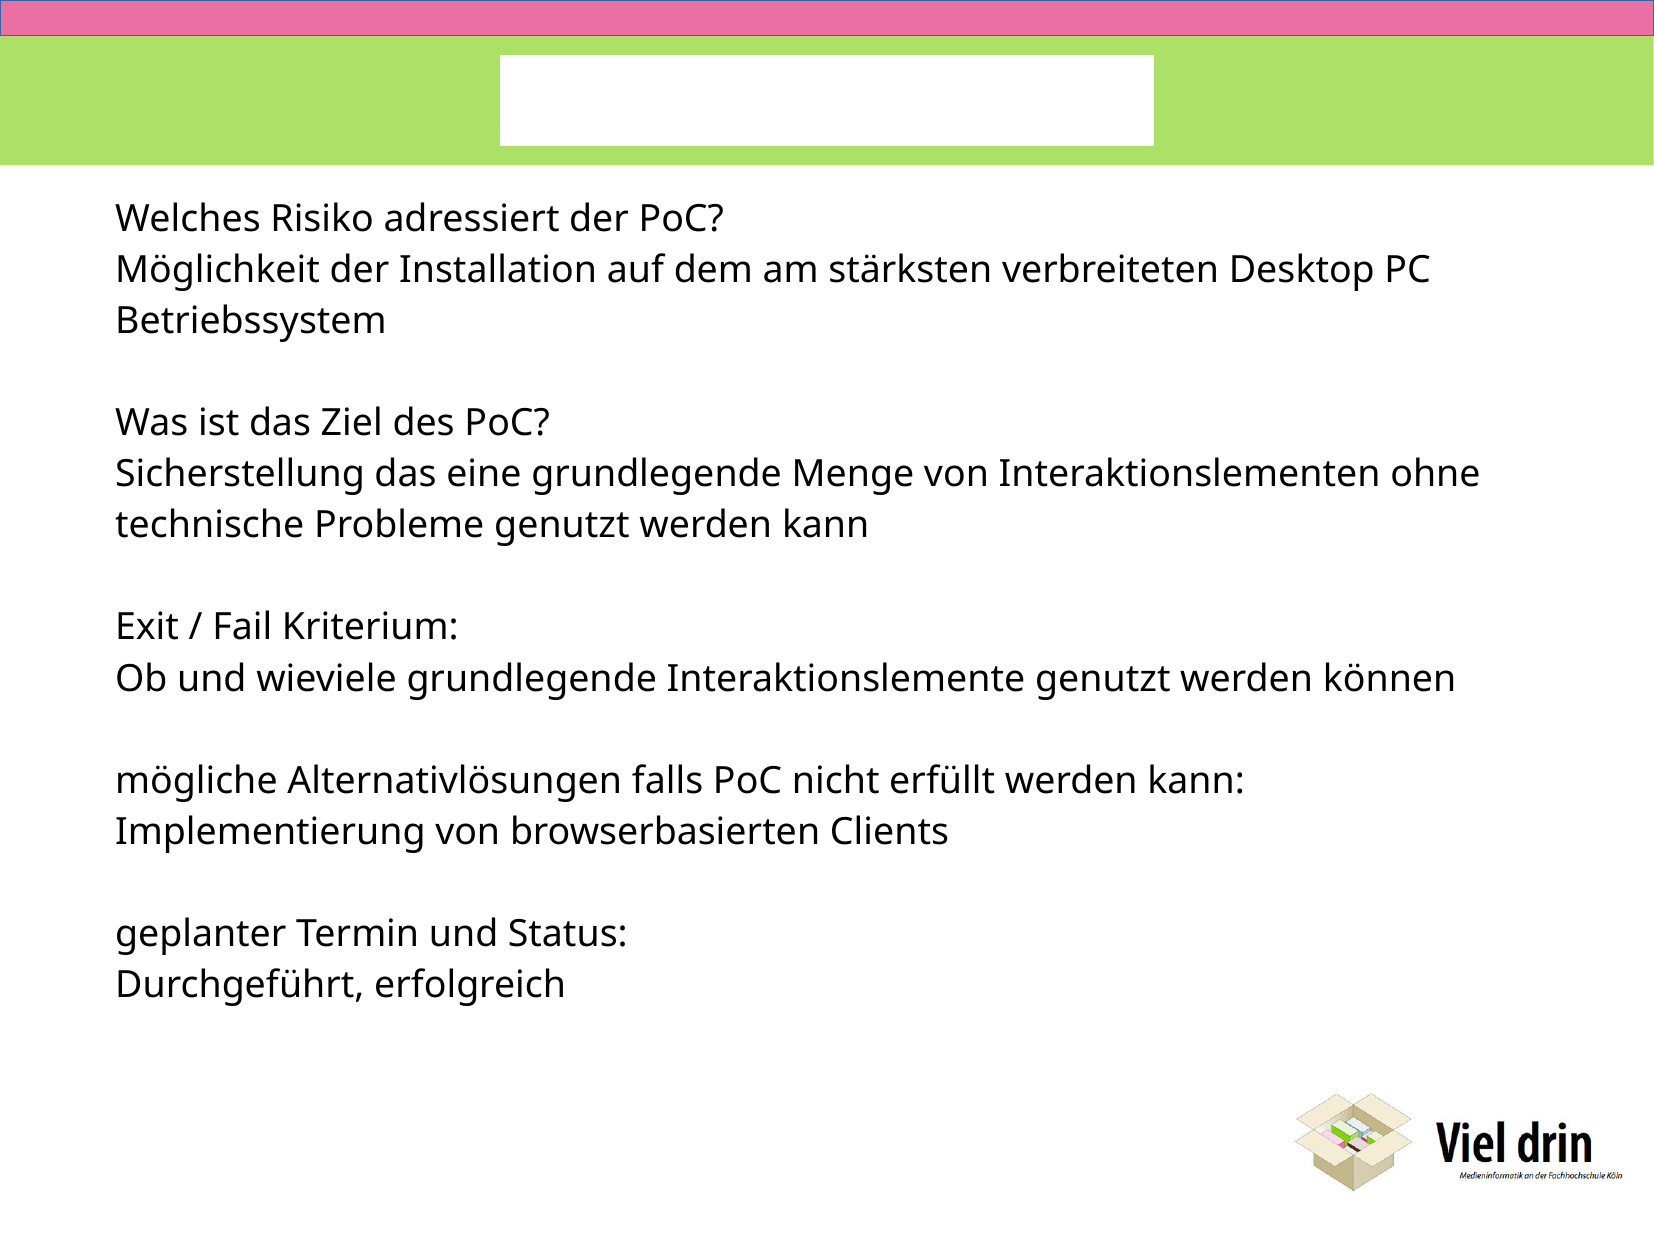

# PoC 2: DesktopClient
Welches Risiko adressiert der PoC?
Möglichkeit der Installation auf dem am stärksten verbreiteten Desktop PC Betriebssystem
Was ist das Ziel des PoC?
Sicherstellung das eine grundlegende Menge von Interaktionslementen ohne technische Probleme genutzt werden kann
Exit / Fail Kriterium:
Ob und wieviele grundlegende Interaktionslemente genutzt werden können
mögliche Alternativlösungen falls PoC nicht erfüllt werden kann:
Implementierung von browserbasierten Clients
geplanter Termin und Status:
Durchgeführt, erfolgreich